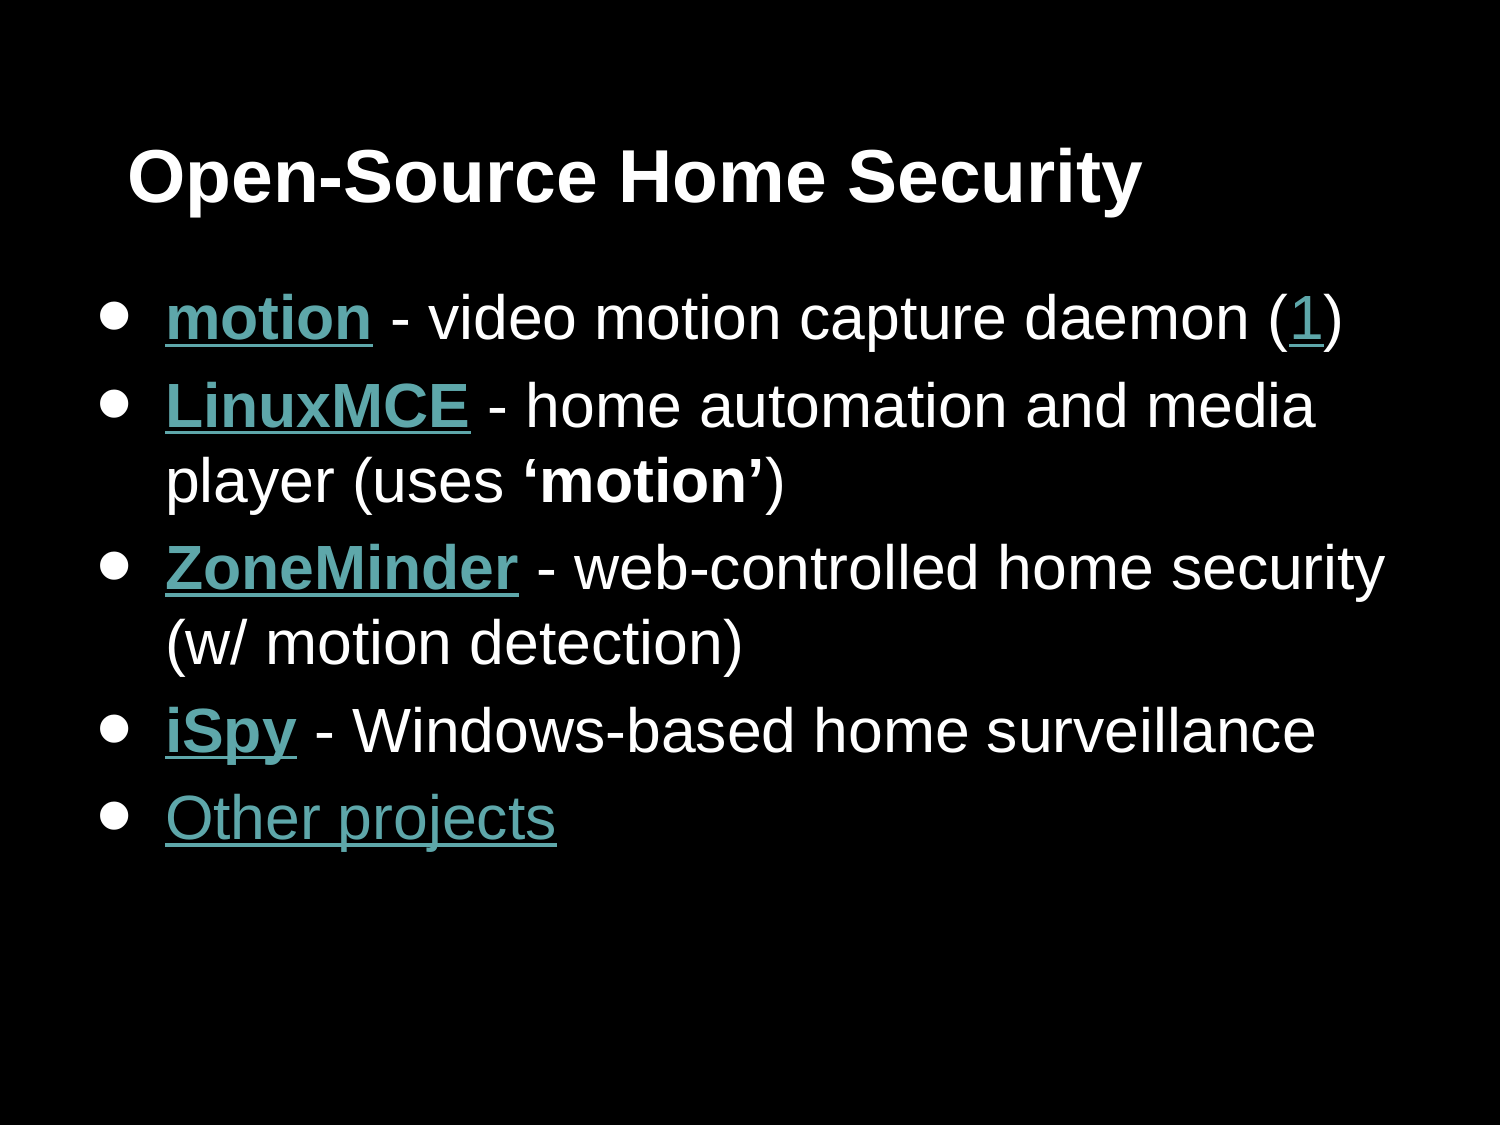

# Open-Source Home Security
motion - video motion capture daemon (1)
LinuxMCE - home automation and media player (uses ‘motion’)
ZoneMinder - web-controlled home security (w/ motion detection)
iSpy - Windows-based home surveillance
Other projects